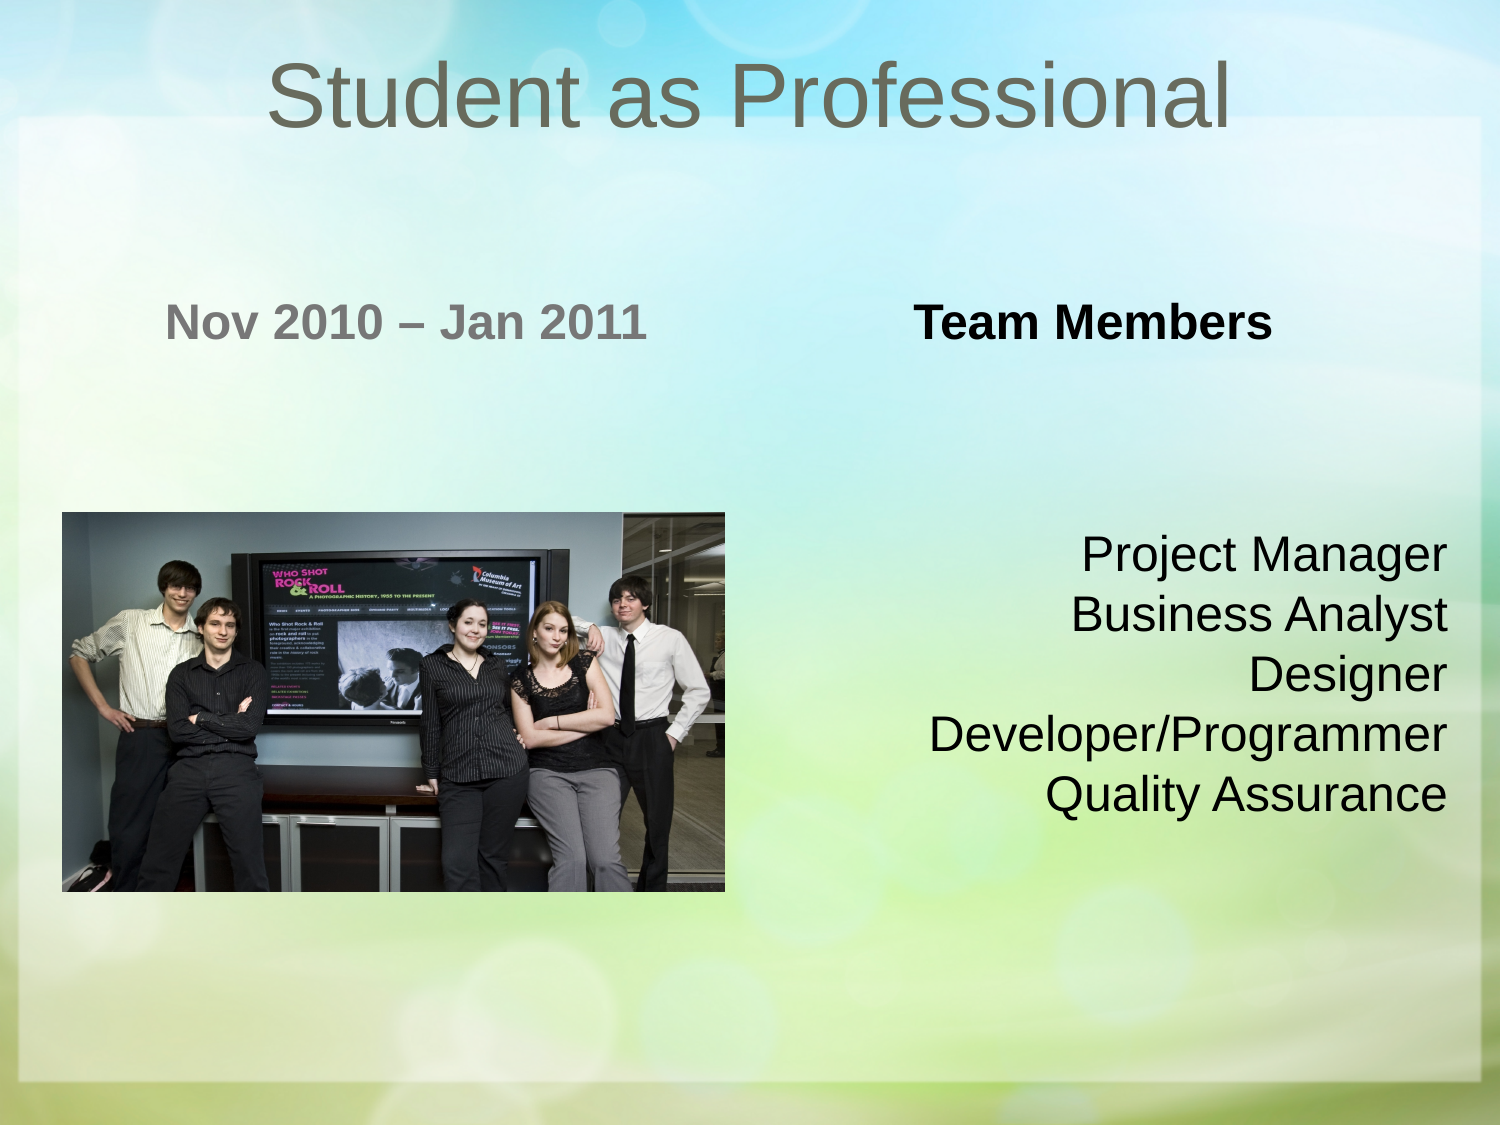

# Student as Professional
Nov 2010 – Jan 2011
Team Members
Project Manager
Business Analyst
Designer
Developer/Programmer
Quality Assurance